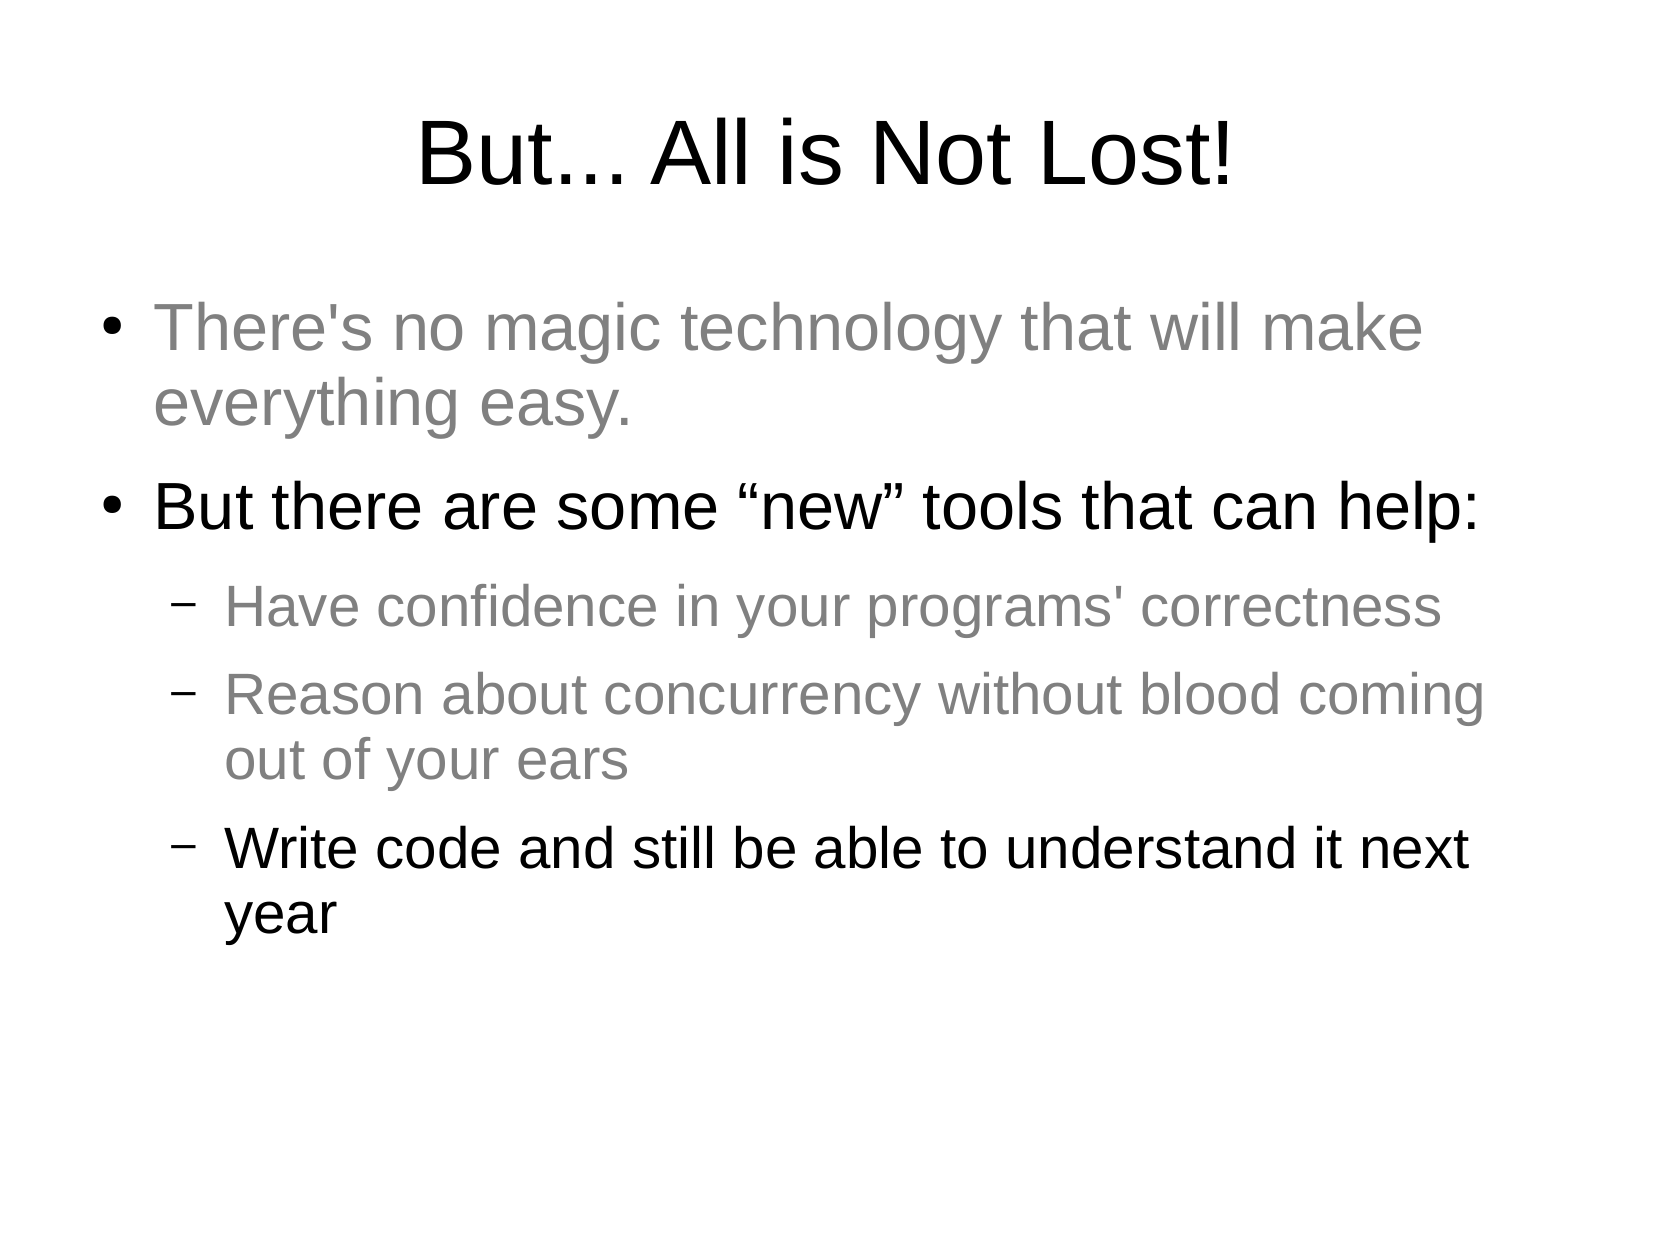

# But... All is Not Lost!
There's no magic technology that will make everything easy.
But there are some “new” tools that can help:
Have confidence in your programs' correctness
Reason about concurrency without blood coming out of your ears
Write code and still be able to understand it next year